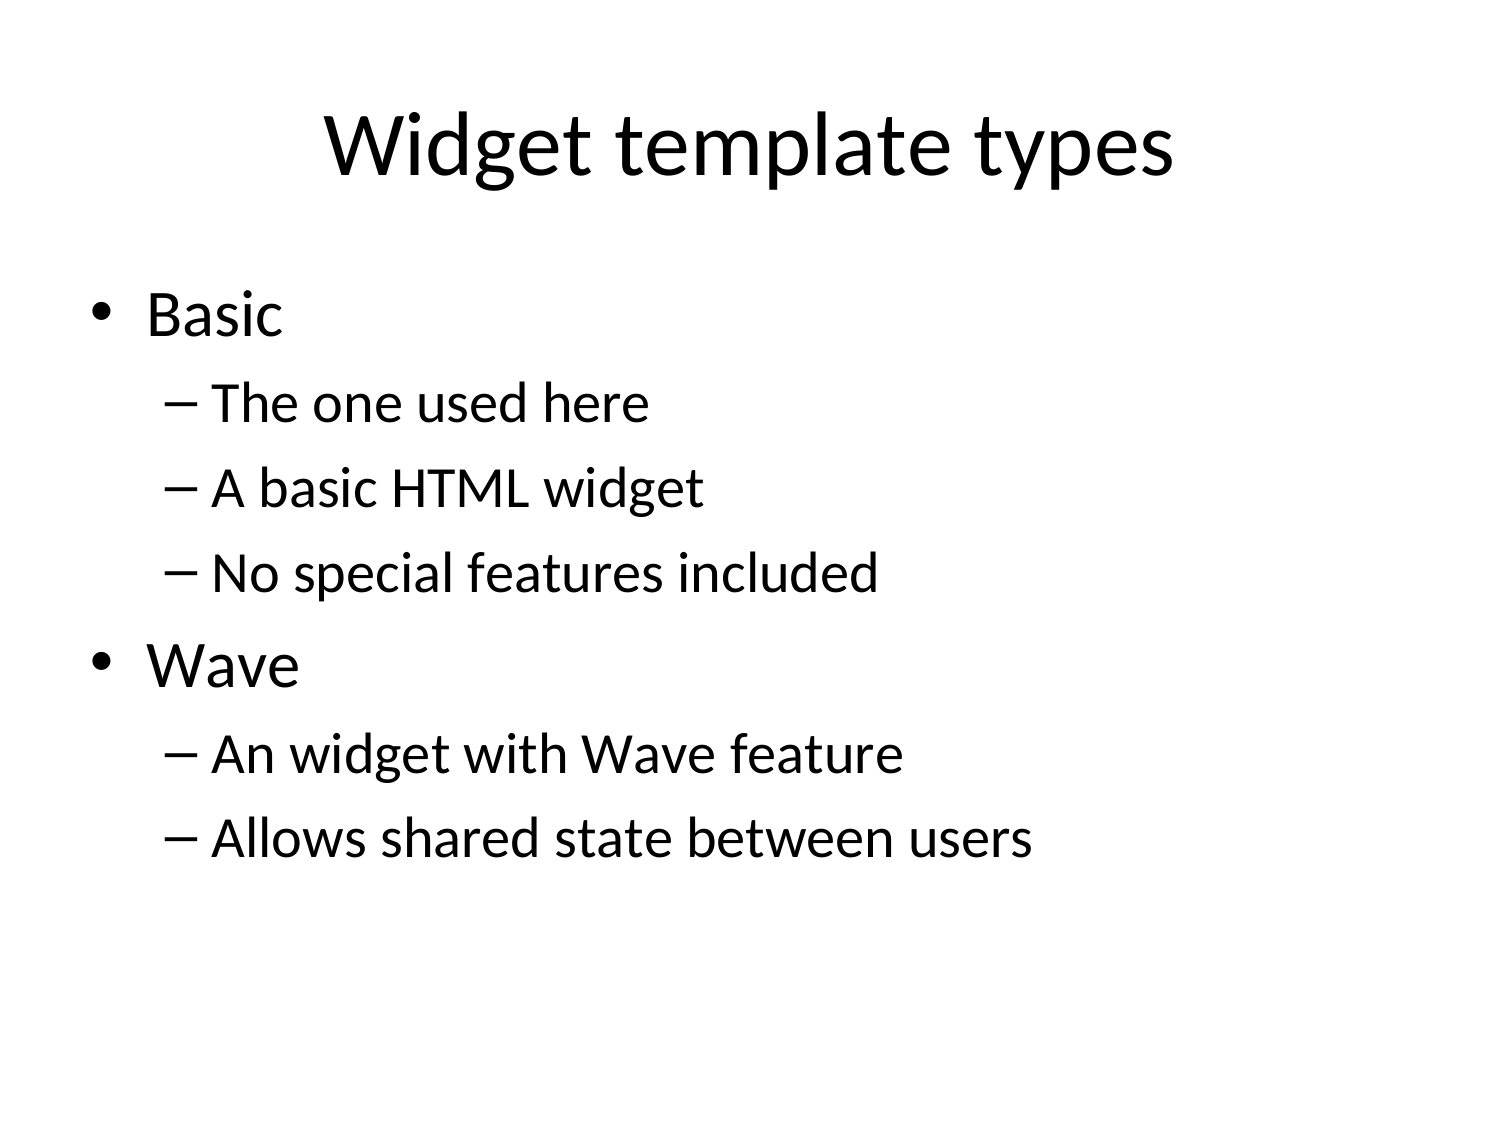

# Widget template types
Basic
The one used here
A basic HTML widget
No special features included
Wave
An widget with Wave feature
Allows shared state between users